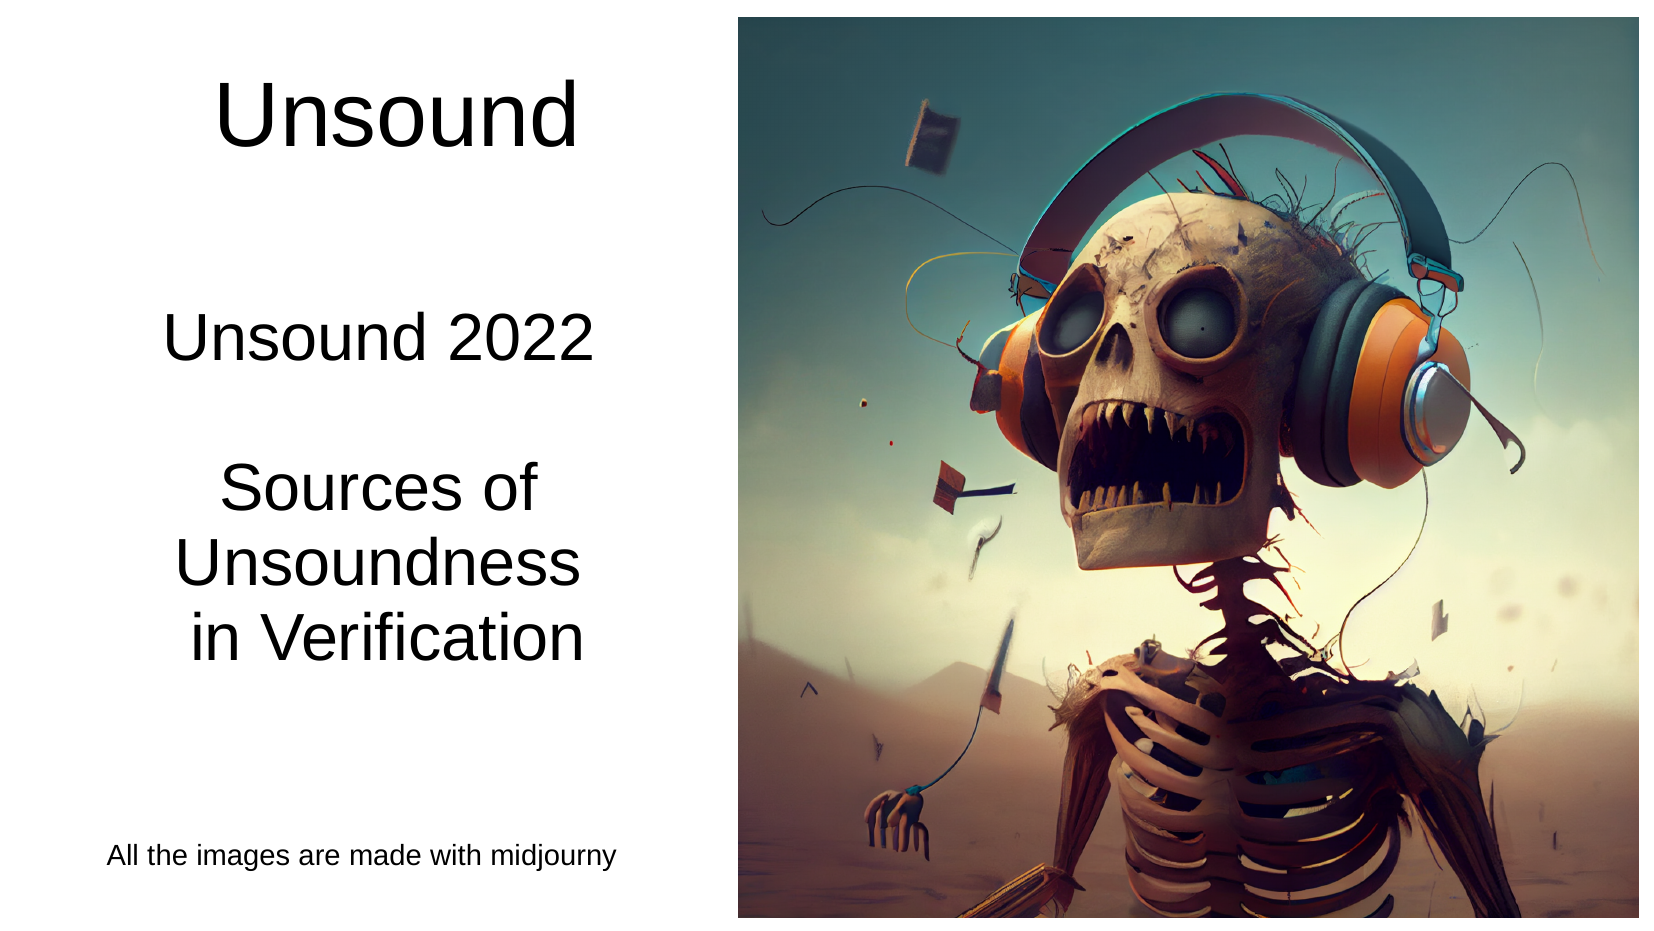

# Unsound
Unsound 2022
Sources of Unsoundness
 in Verification
All the images are made with midjourny